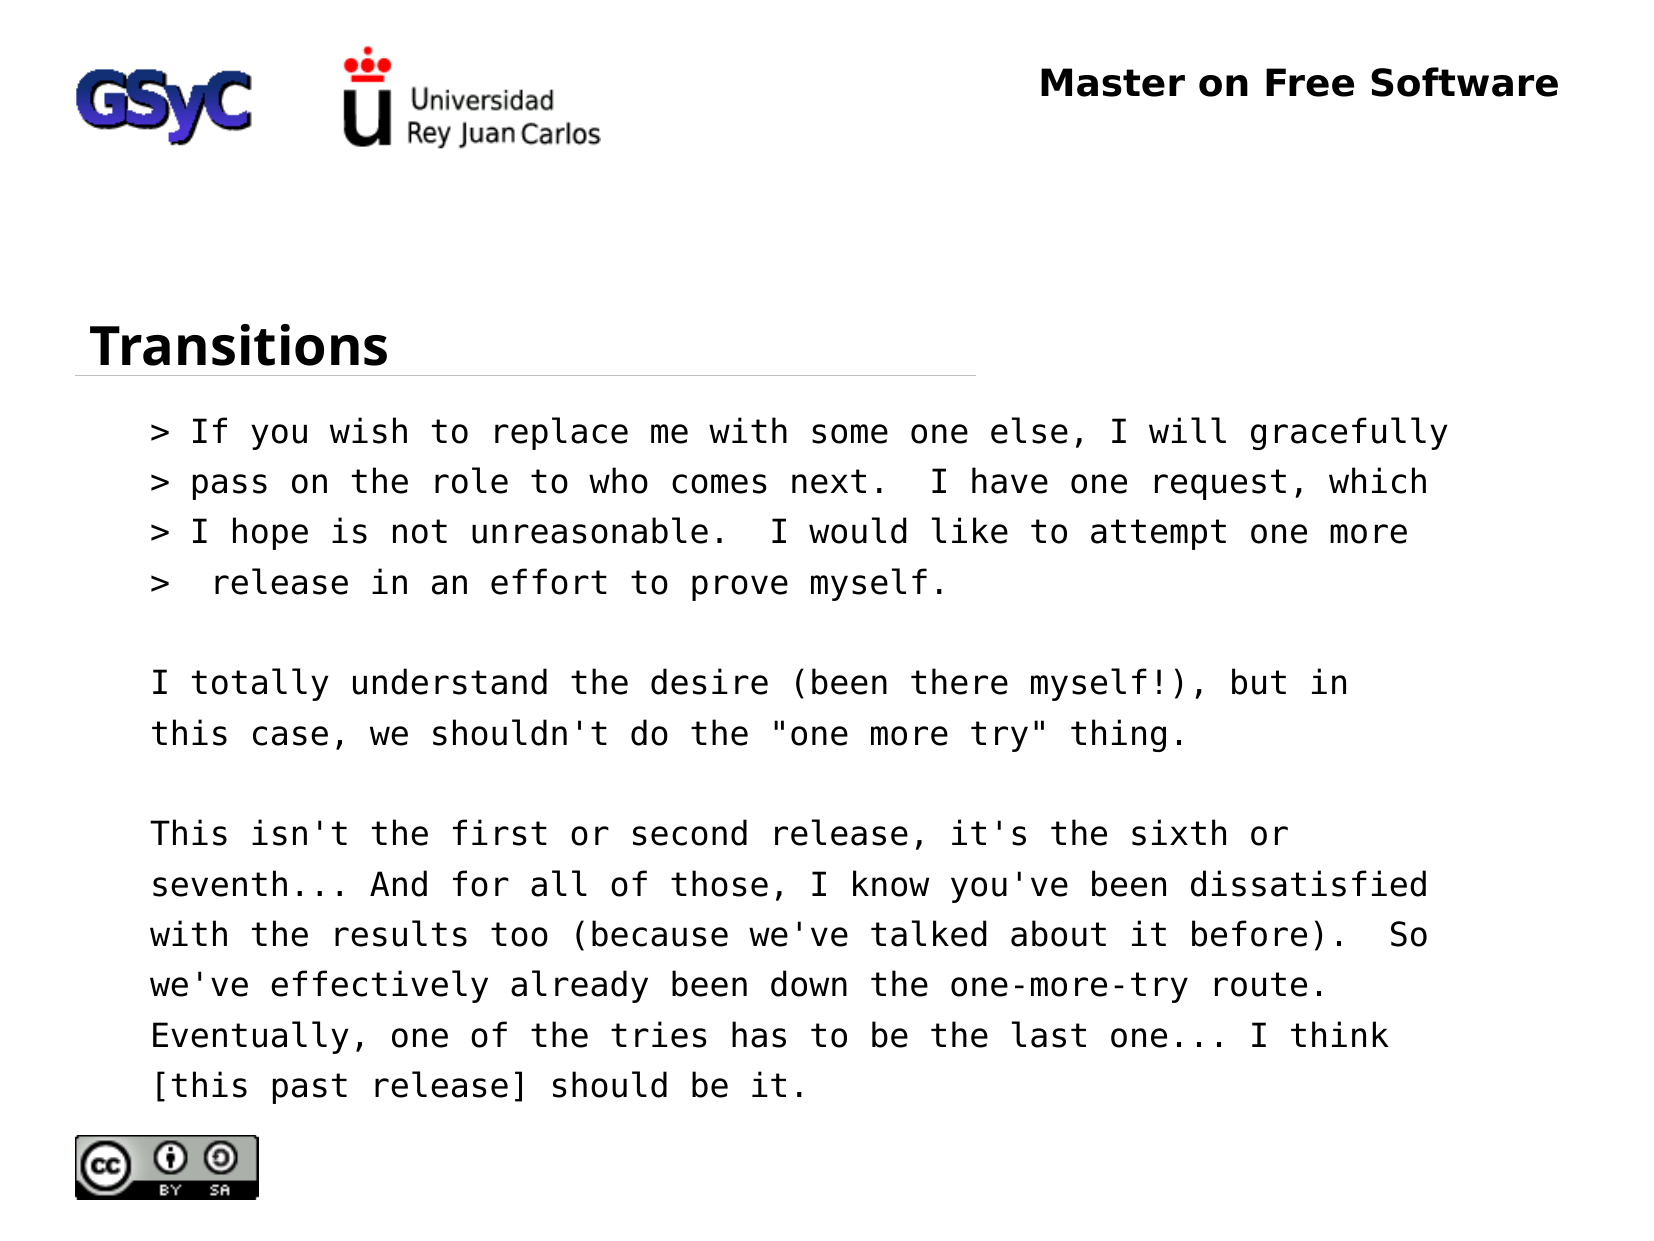

Transitions
# > If you wish to replace me with some one else, I will gracefully
> pass on the role to who comes next. I have one request, which
> I hope is not unreasonable. I would like to attempt one more
> release in an effort to prove myself.
I totally understand the desire (been there myself!), but in
this case, we shouldn't do the "one more try" thing.
This isn't the first or second release, it's the sixth or
seventh... And for all of those, I know you've been dissatisfied
with the results too (because we've talked about it before). So
we've effectively already been down the one-more-try route.
Eventually, one of the tries has to be the last one... I think
[this past release] should be it.